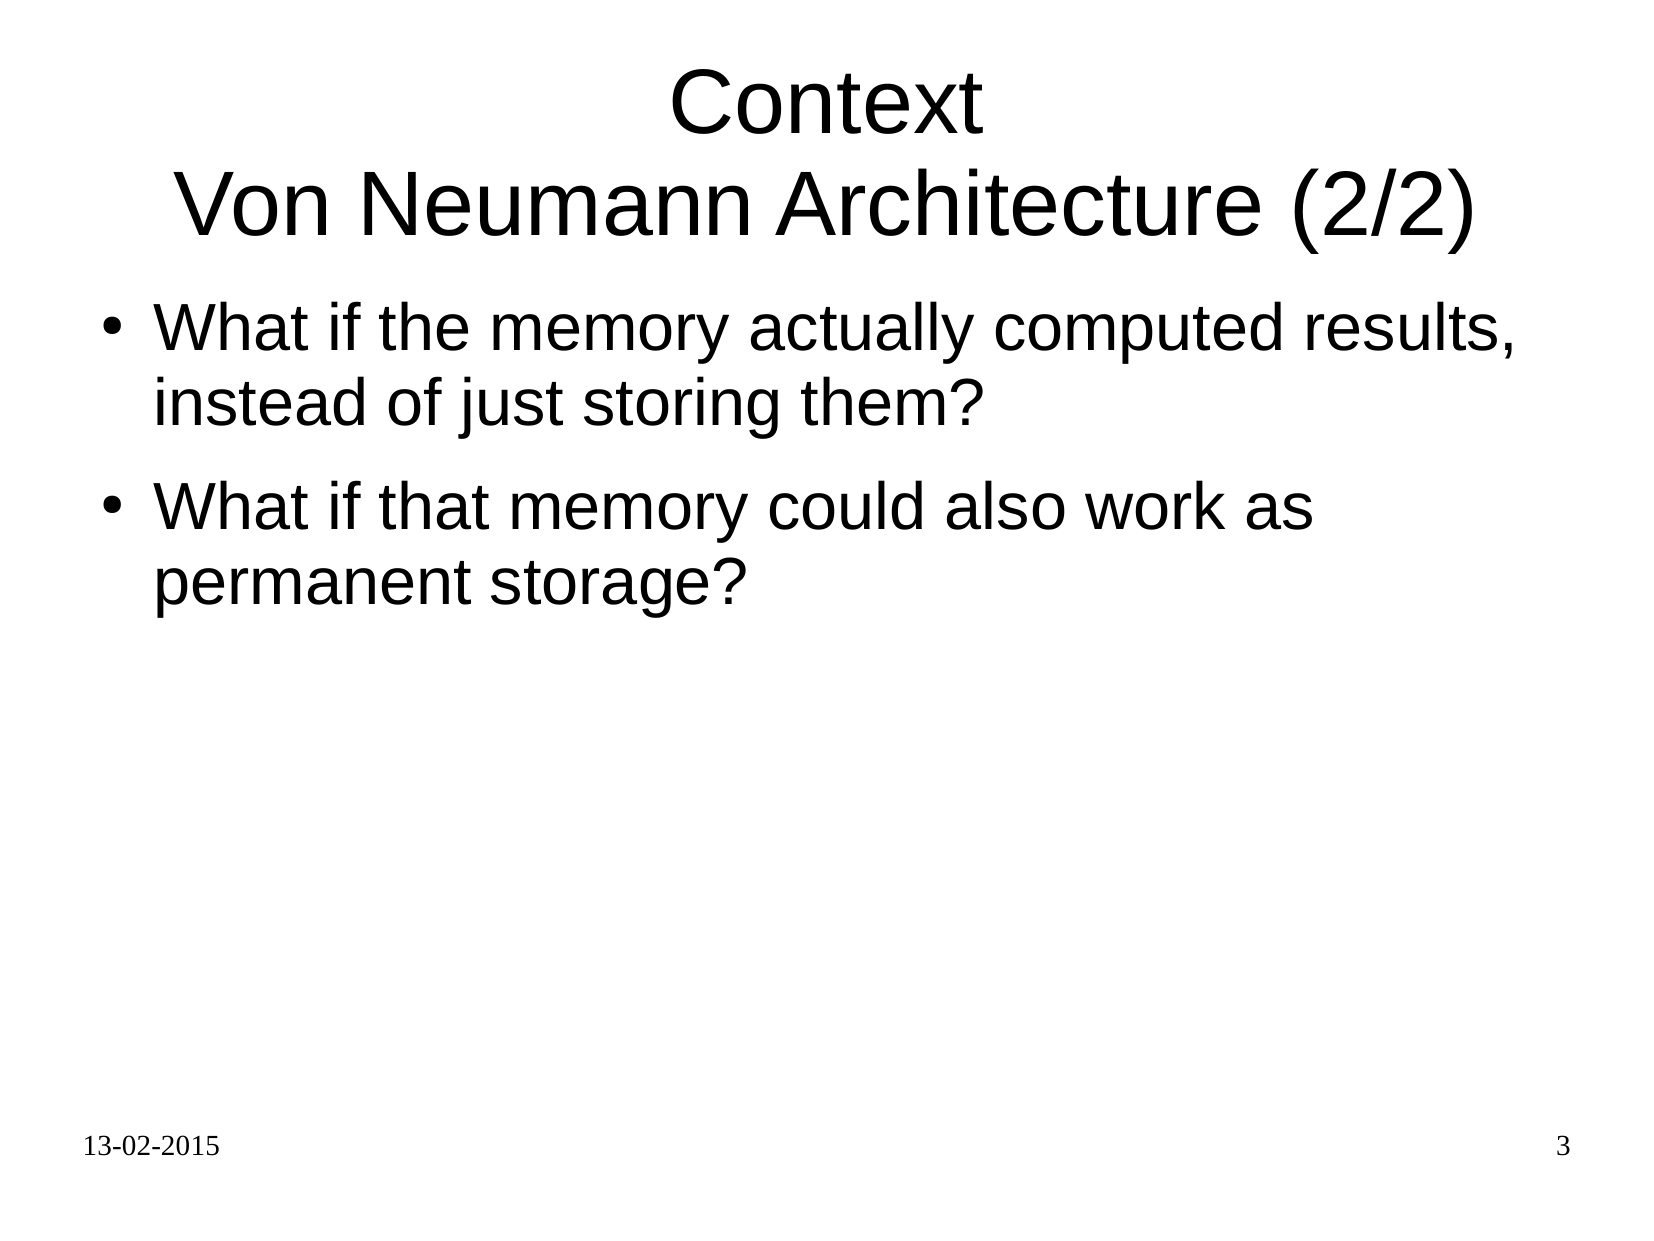

# Context Von Neumann Architecture (2/2)
What if the memory actually computed results, instead of just storing them?
What if that memory could also work as permanent storage?
13-02-2015
3